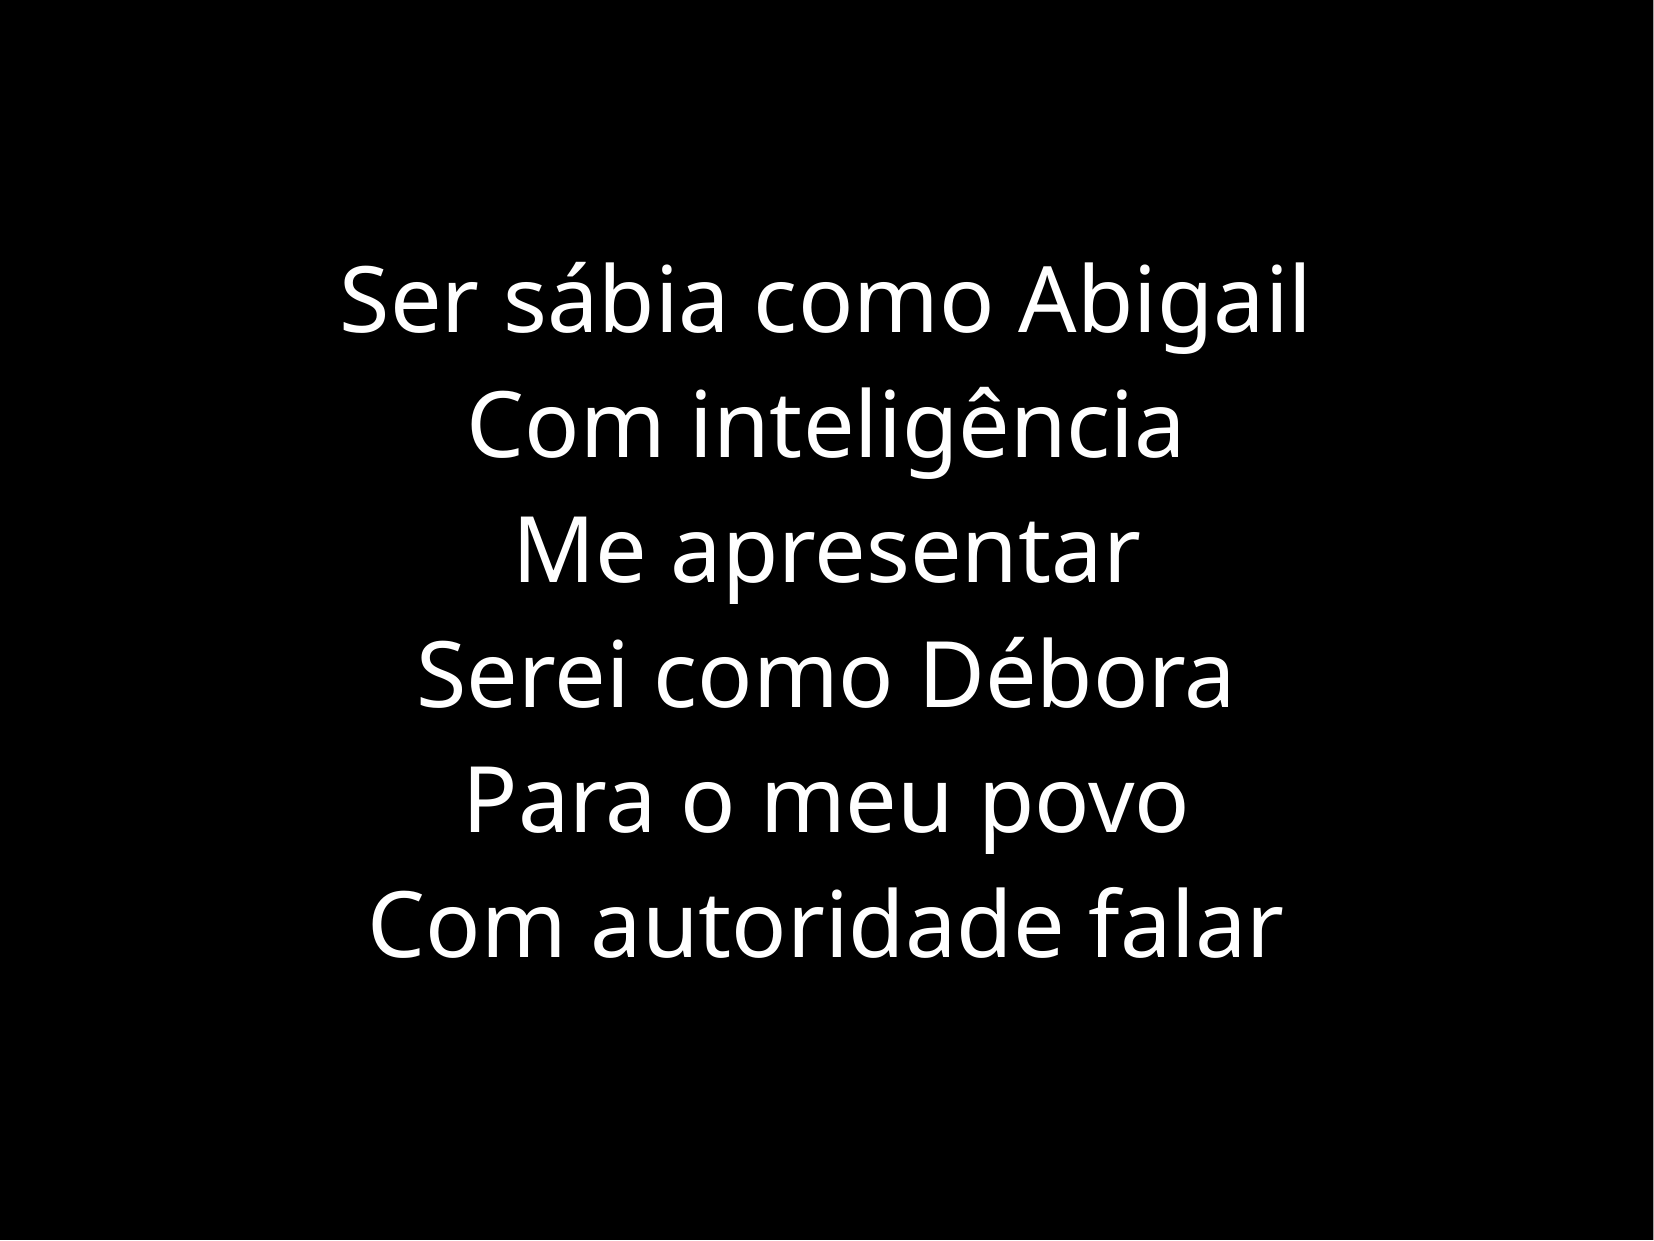

# Ser sábia como Abigail
Com inteligência
Me apresentar
Serei como Débora
Para o meu povo
Com autoridade falar